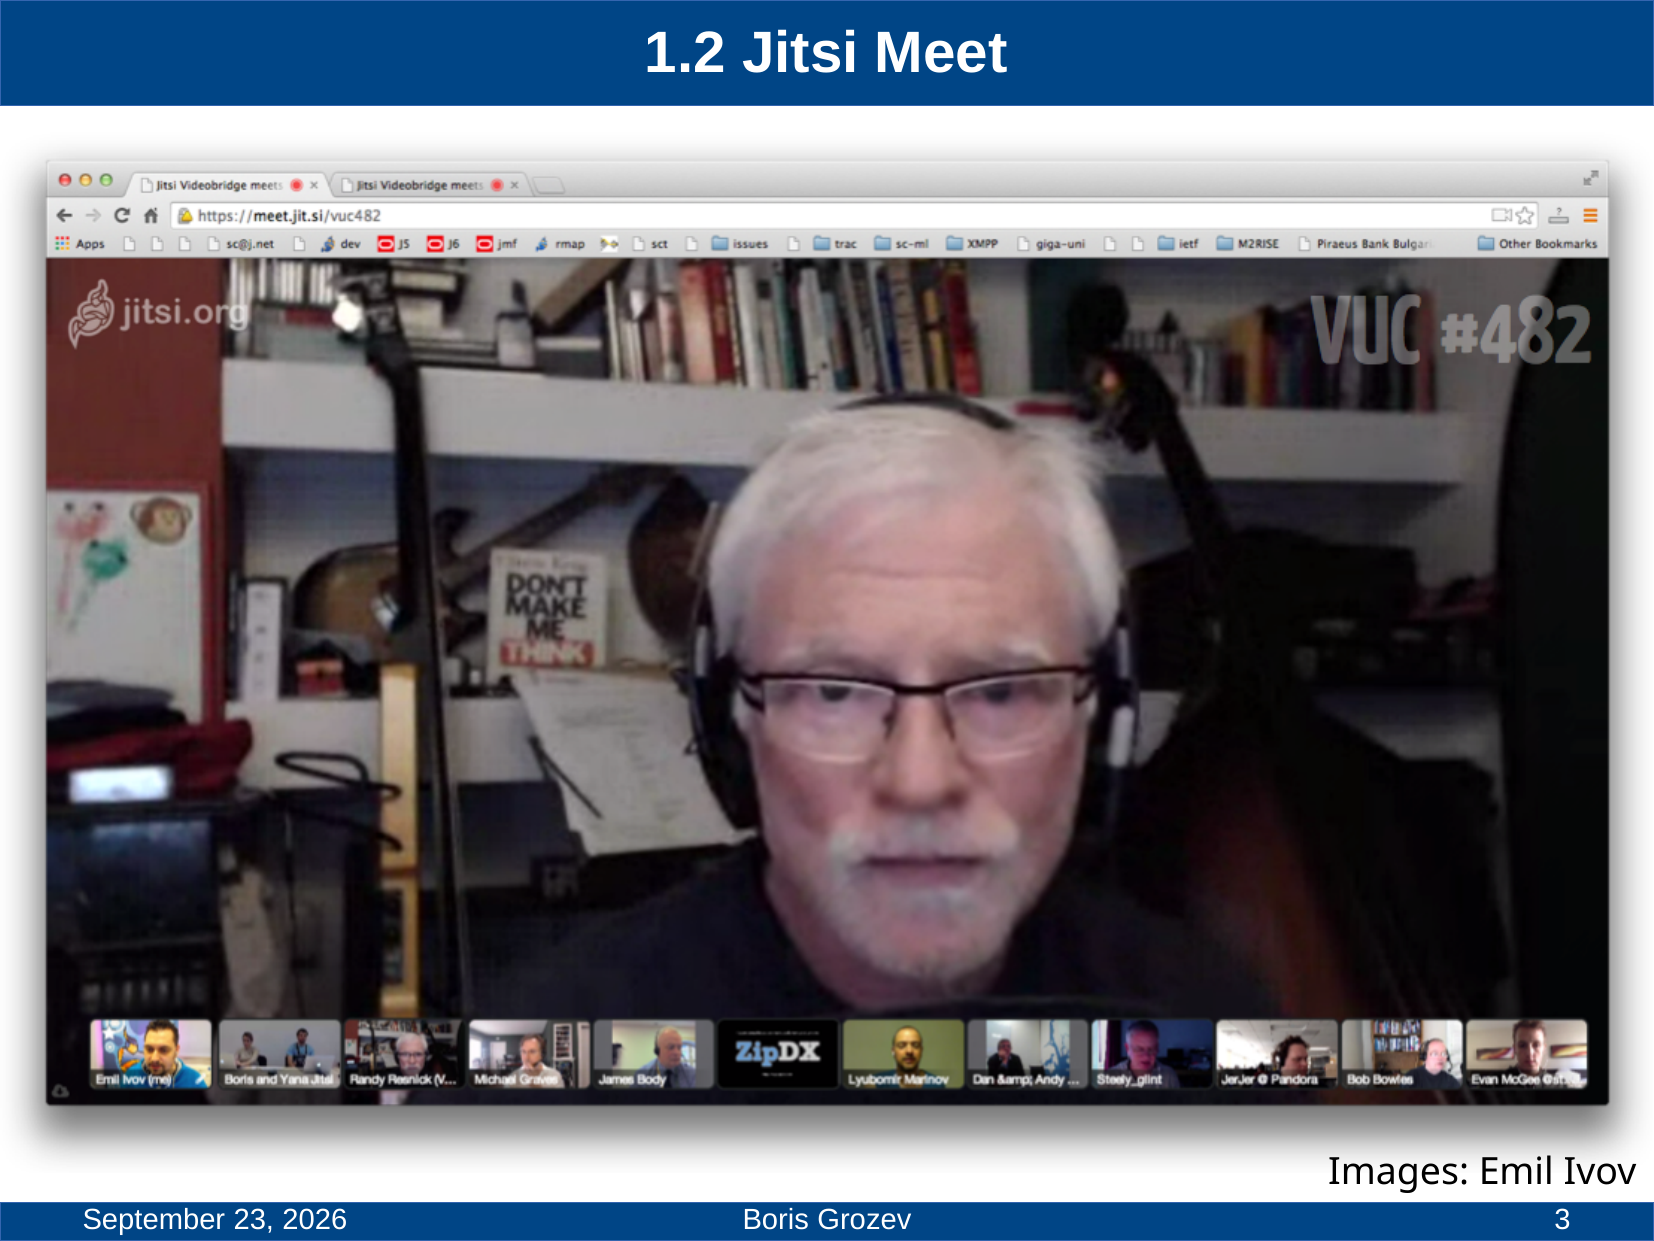

# 1.2 Jitsi Meet
Images: Emil Ivov
Boris Grozev
3